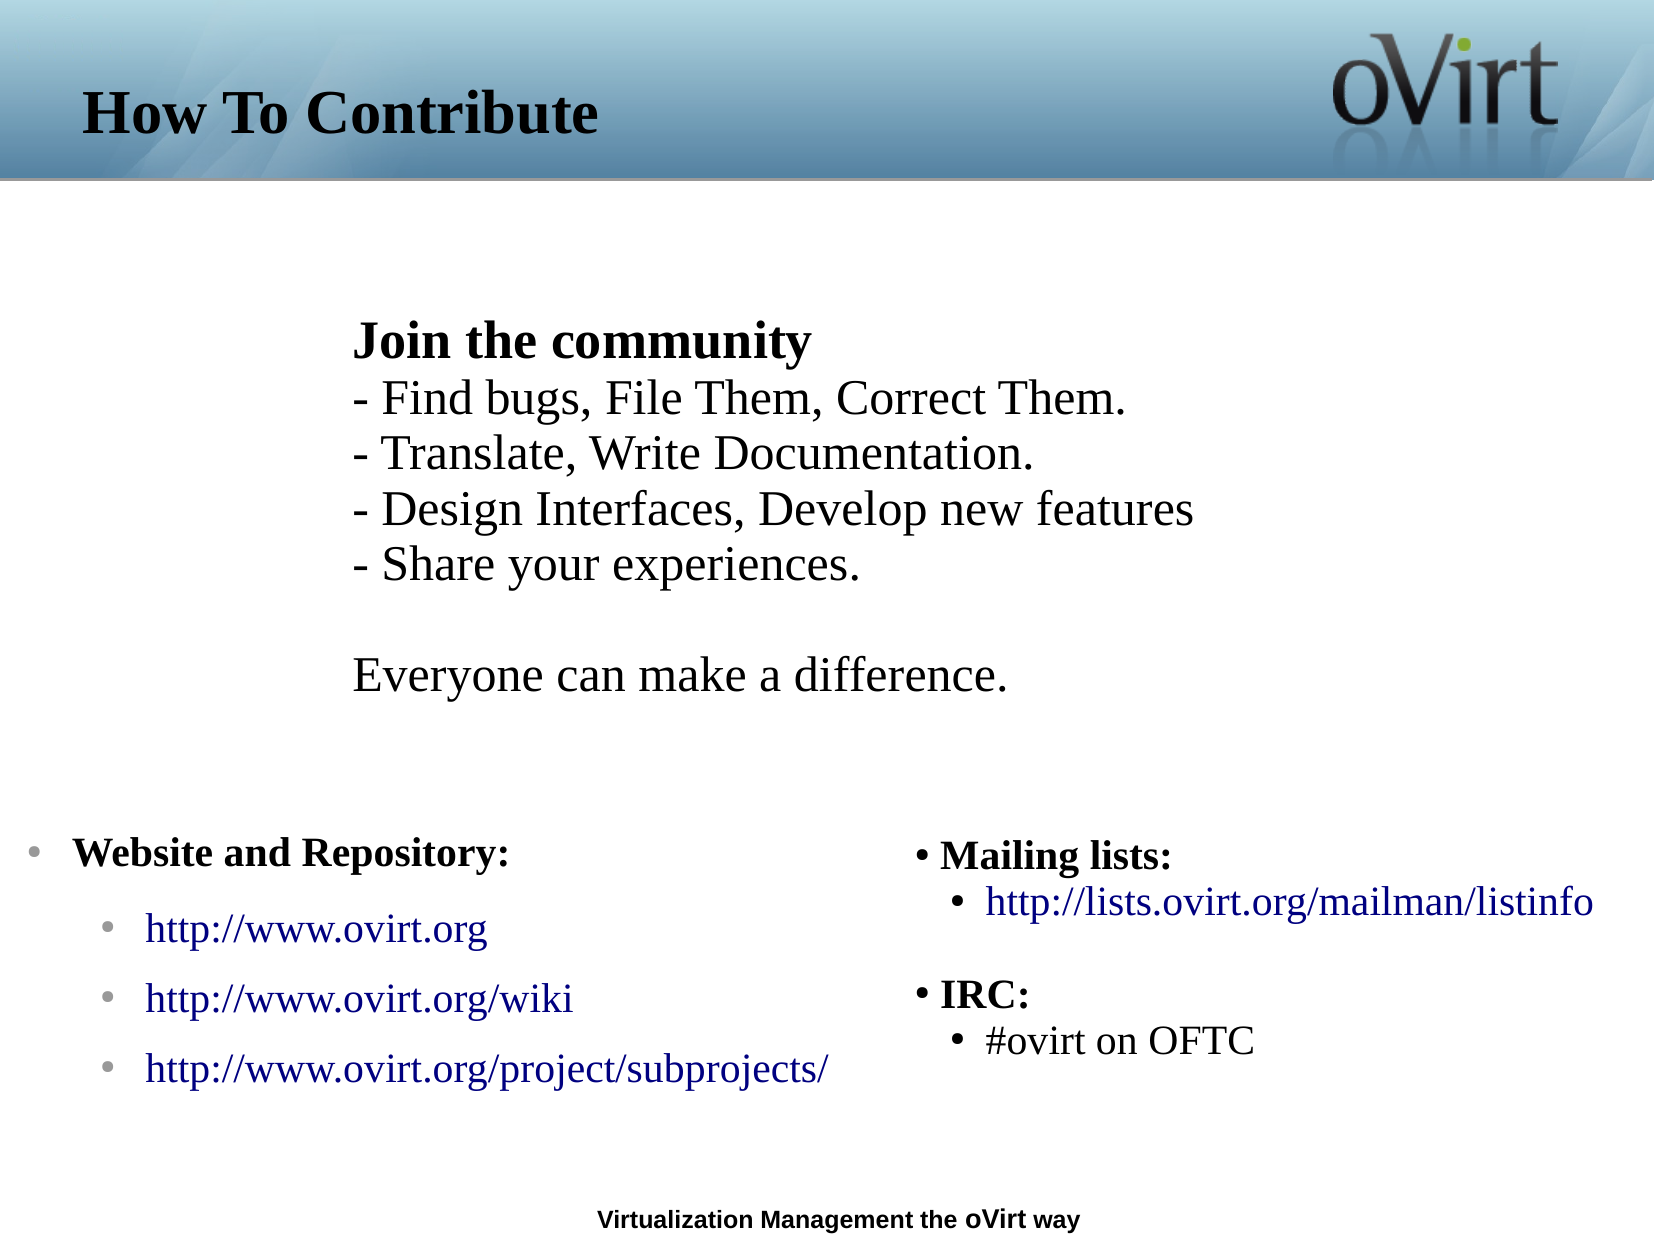

# How To Contribute
Join the community
- Find bugs, File Them, Correct Them.
- Translate, Write Documentation.
- Design Interfaces, Develop new features
- Share your experiences.
Everyone can make a difference.
 Mailing lists:
http://lists.ovirt.org/mailman/listinfo
 IRC:
#ovirt on OFTC
Website and Repository:
http://www.ovirt.org
http://www.ovirt.org/wiki
http://www.ovirt.org/project/subprojects/